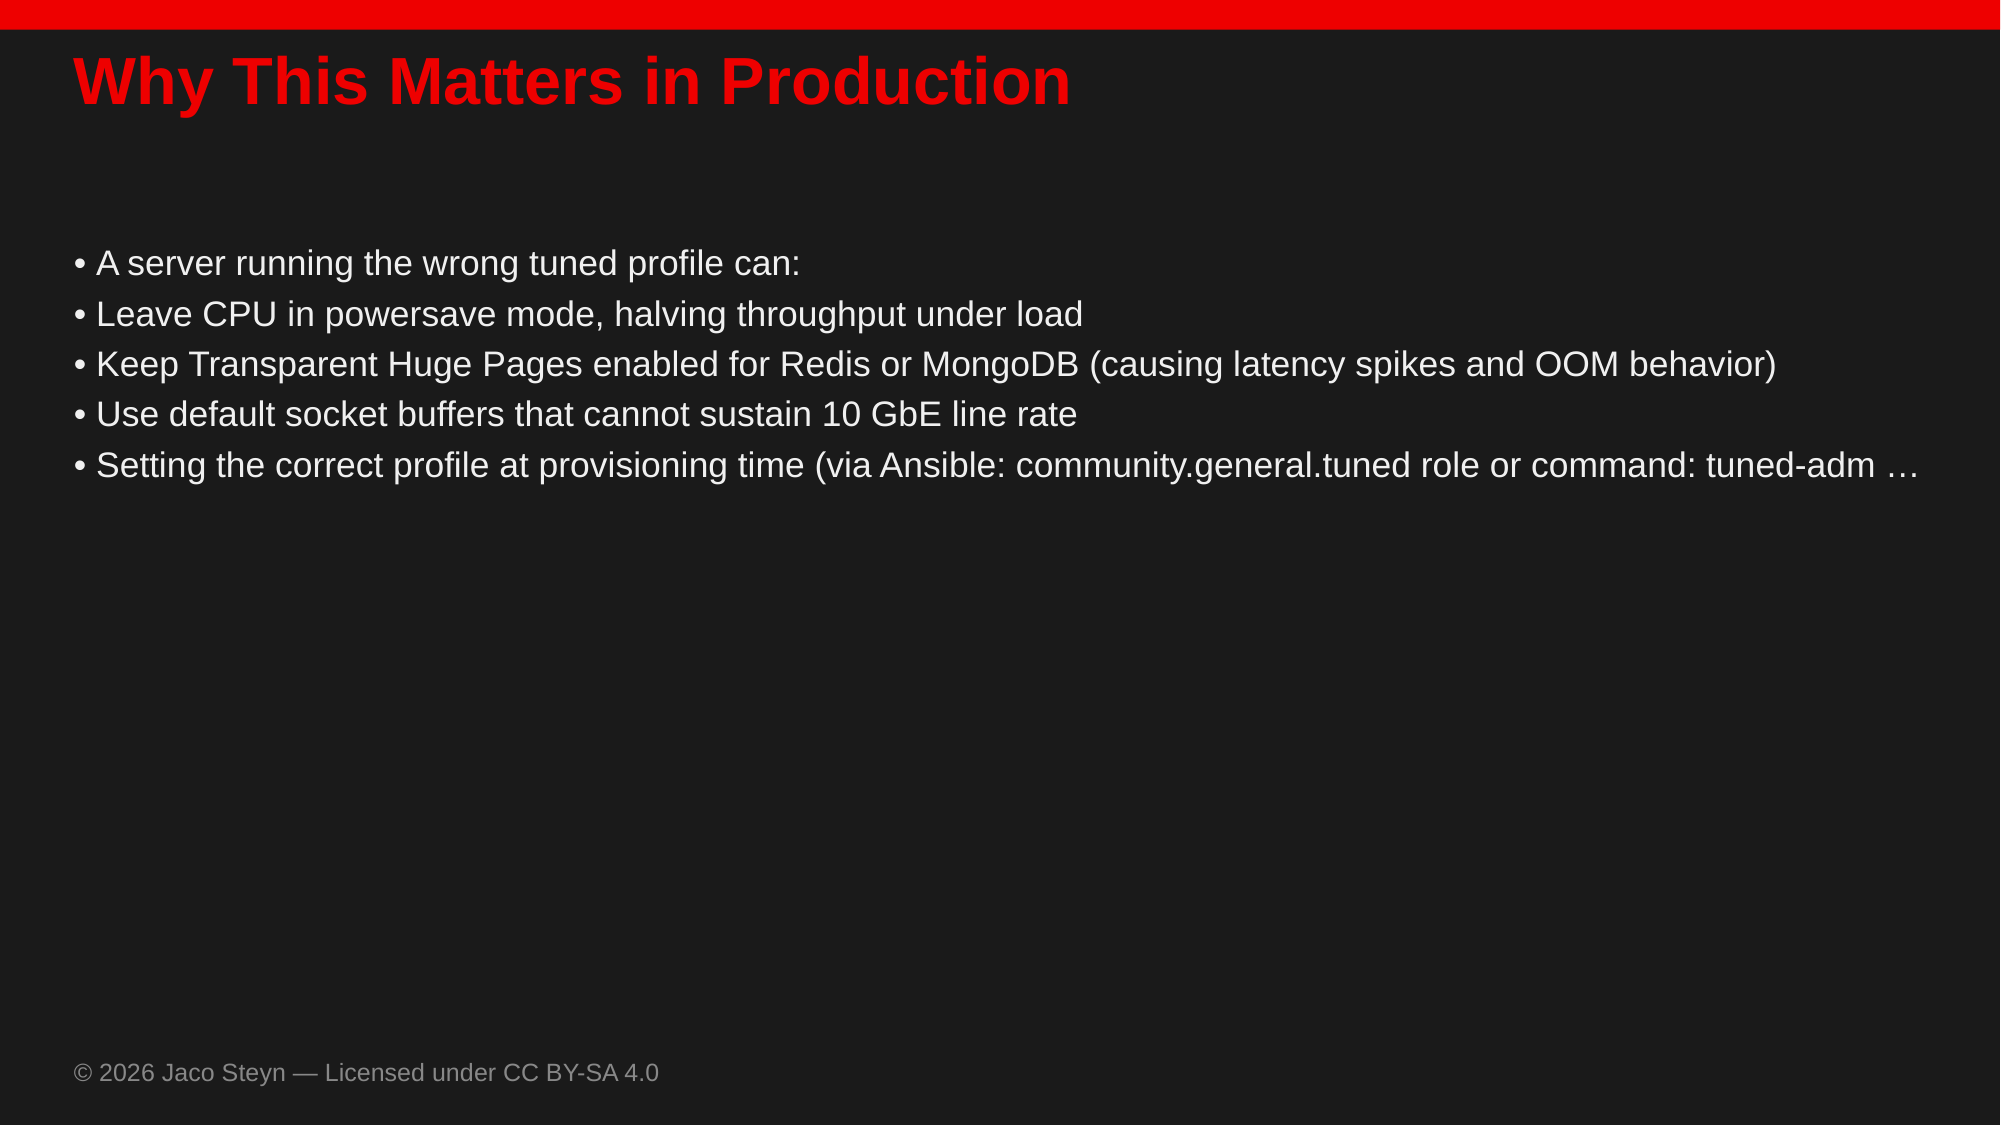

Why This Matters in Production
• A server running the wrong tuned profile can:
• Leave CPU in powersave mode, halving throughput under load
• Keep Transparent Huge Pages enabled for Redis or MongoDB (causing latency spikes and OOM behavior)
• Use default socket buffers that cannot sustain 10 GbE line rate
• Setting the correct profile at provisioning time (via Ansible: community.general.tuned role or command: tuned-adm …
© 2026 Jaco Steyn — Licensed under CC BY-SA 4.0